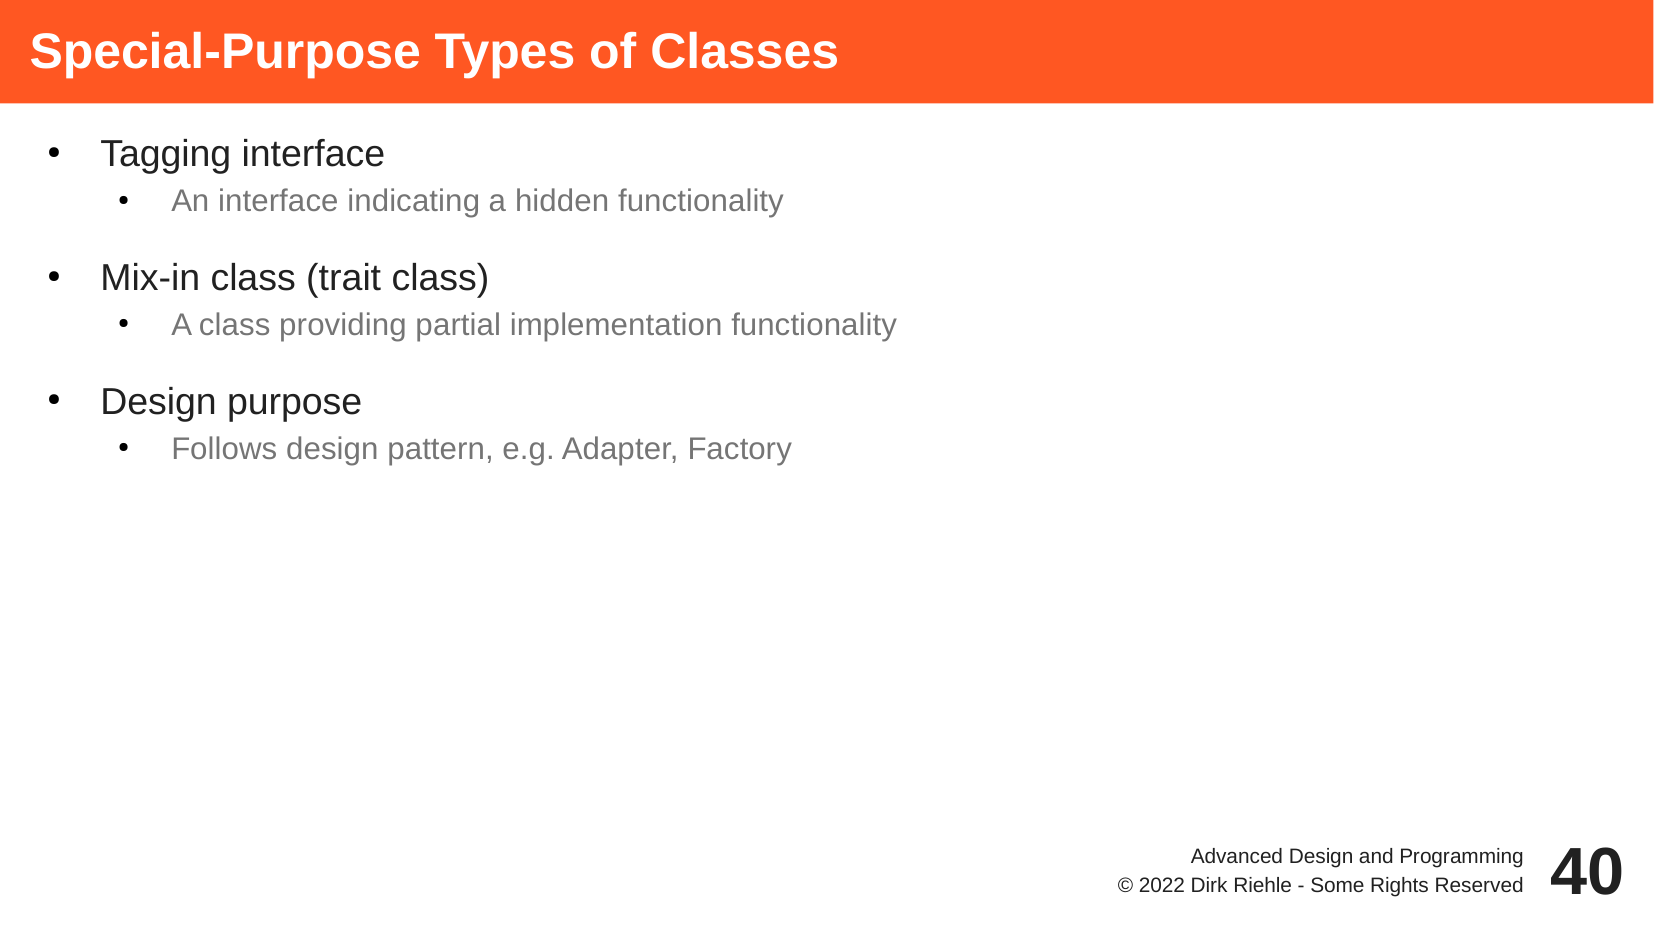

# Special-Purpose Types of Classes
Tagging interface
An interface indicating a hidden functionality
Mix-in class (trait class)
A class providing partial implementation functionality
Design purpose
Follows design pattern, e.g. Adapter, Factory
Advanced Design and Programming
40
© 2022 Dirk Riehle - Some Rights Reserved